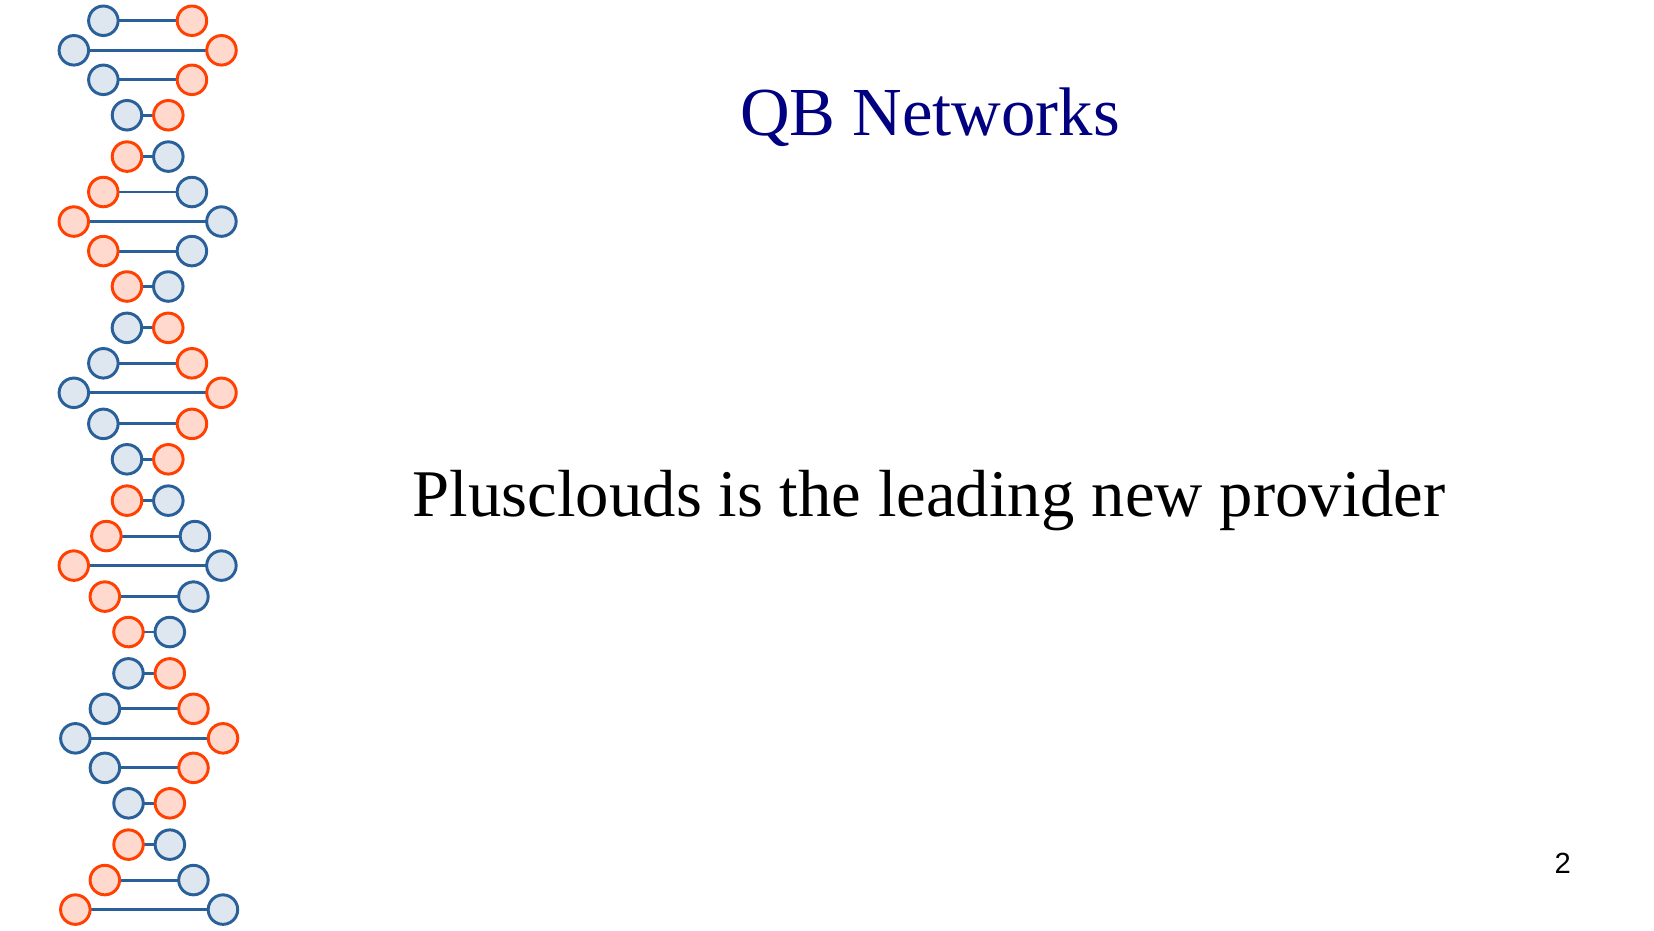

# QB Networks
Plusclouds is the leading new provider
2